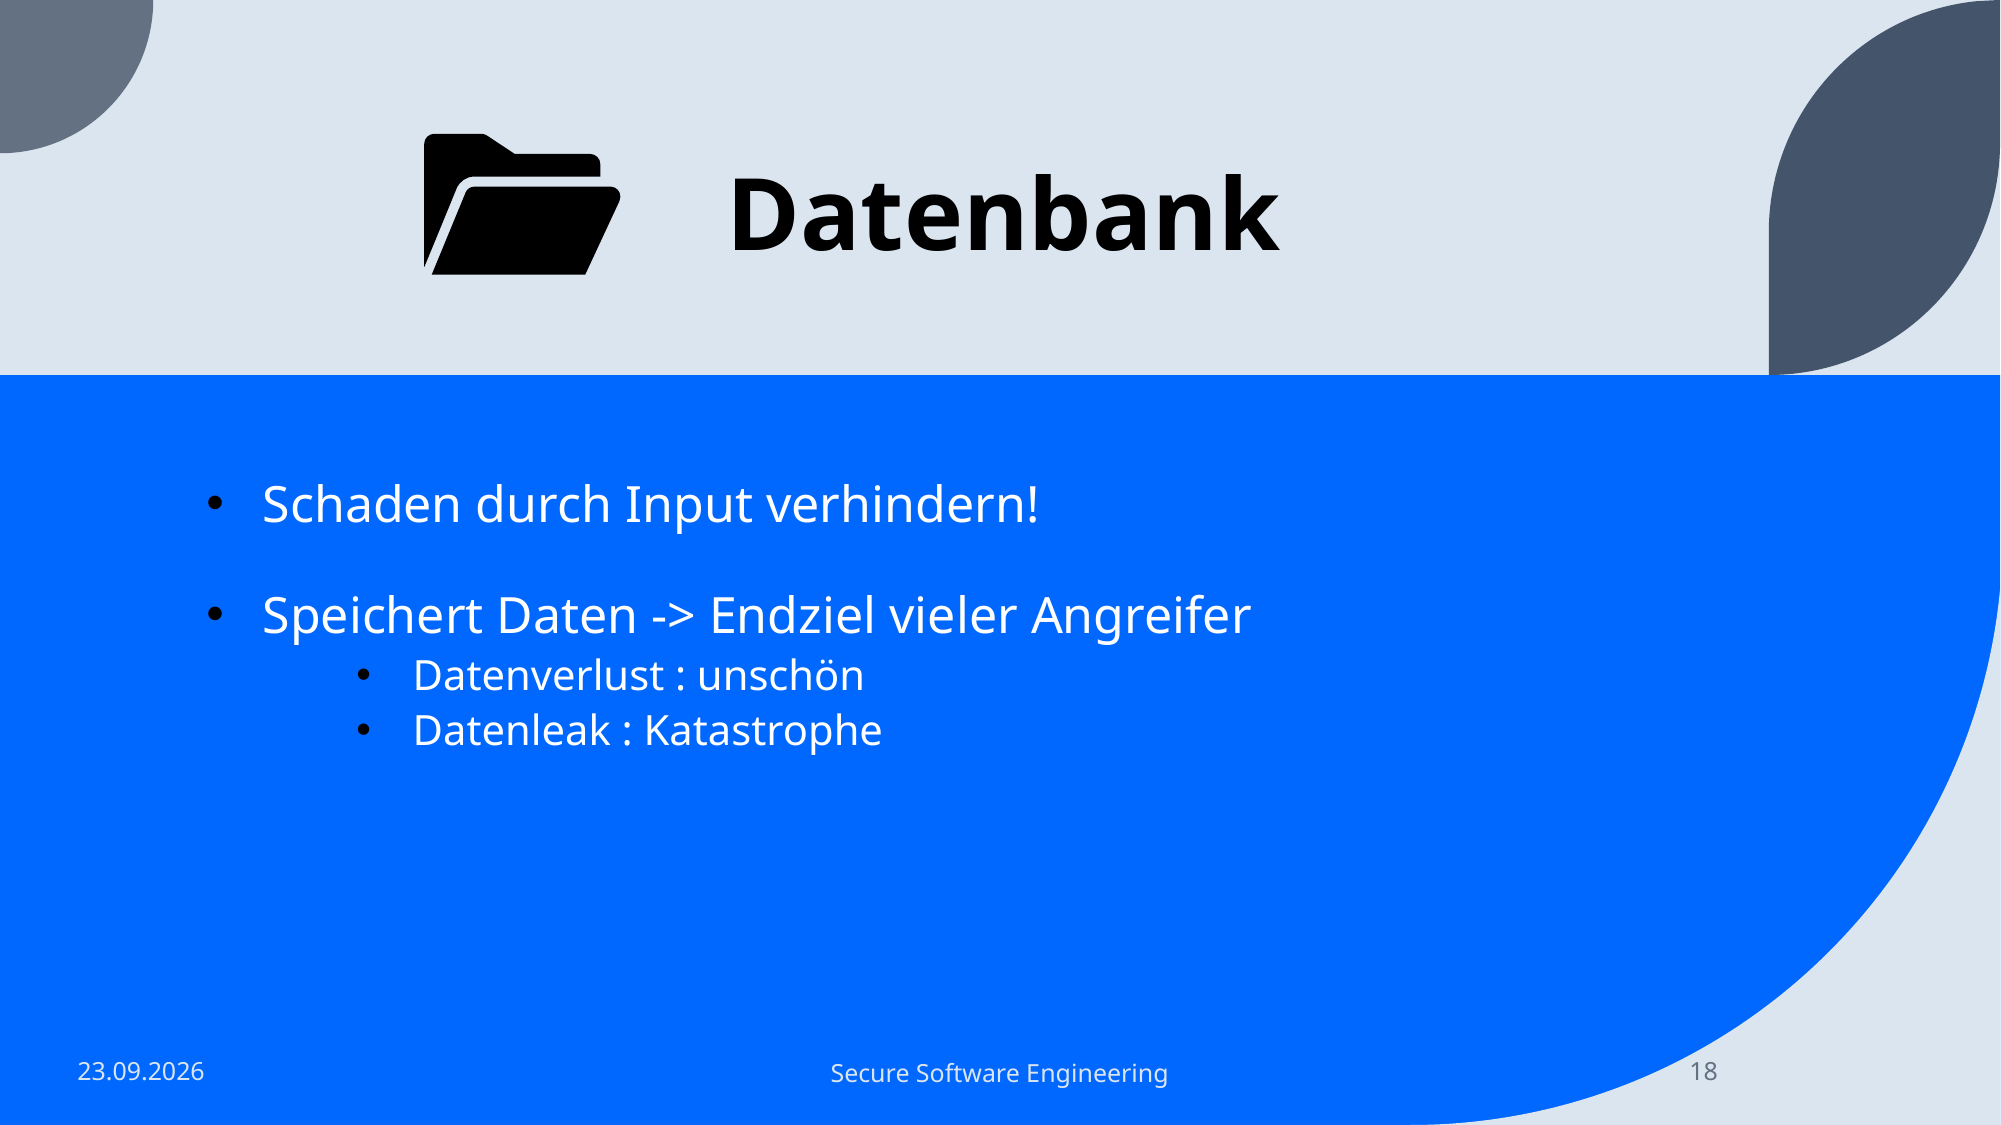

# Datenbank
Schaden durch Input verhindern!
Speichert Daten -> Endziel vieler Angreifer
Datenverlust : unschön
Datenleak : Katastrophe
Secure Software Engineering